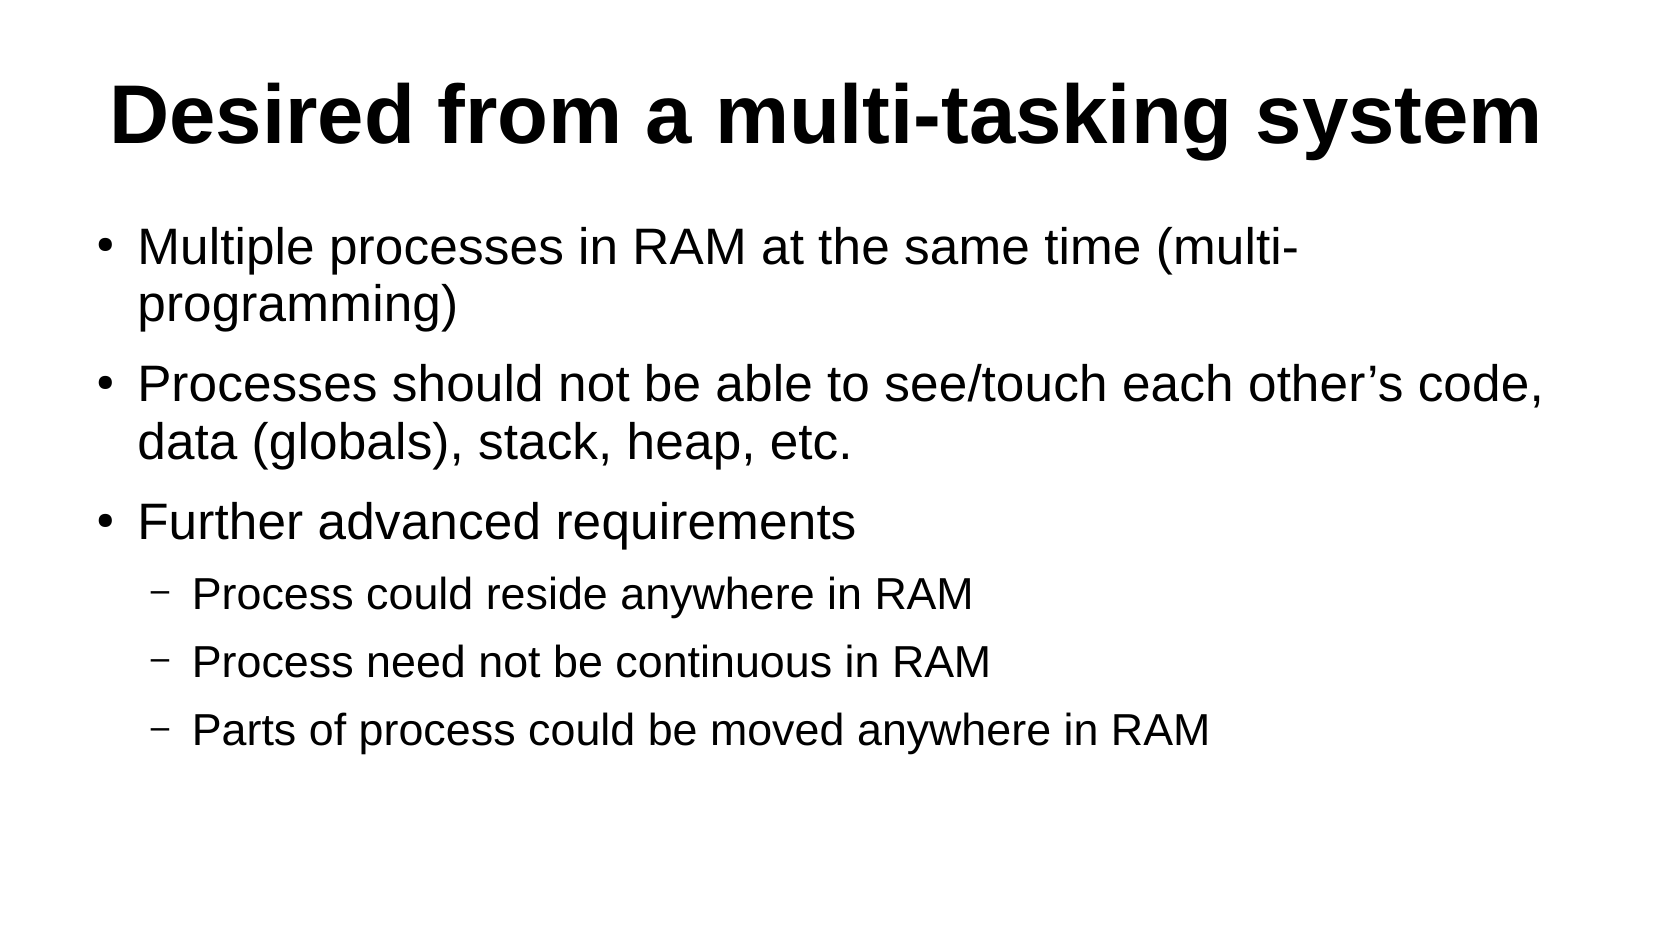

# Desired from a multi-tasking system
Multiple processes in RAM at the same time (multi-programming)
Processes should not be able to see/touch each other’s code, data (globals), stack, heap, etc.
Further advanced requirements
Process could reside anywhere in RAM
Process need not be continuous in RAM
Parts of process could be moved anywhere in RAM